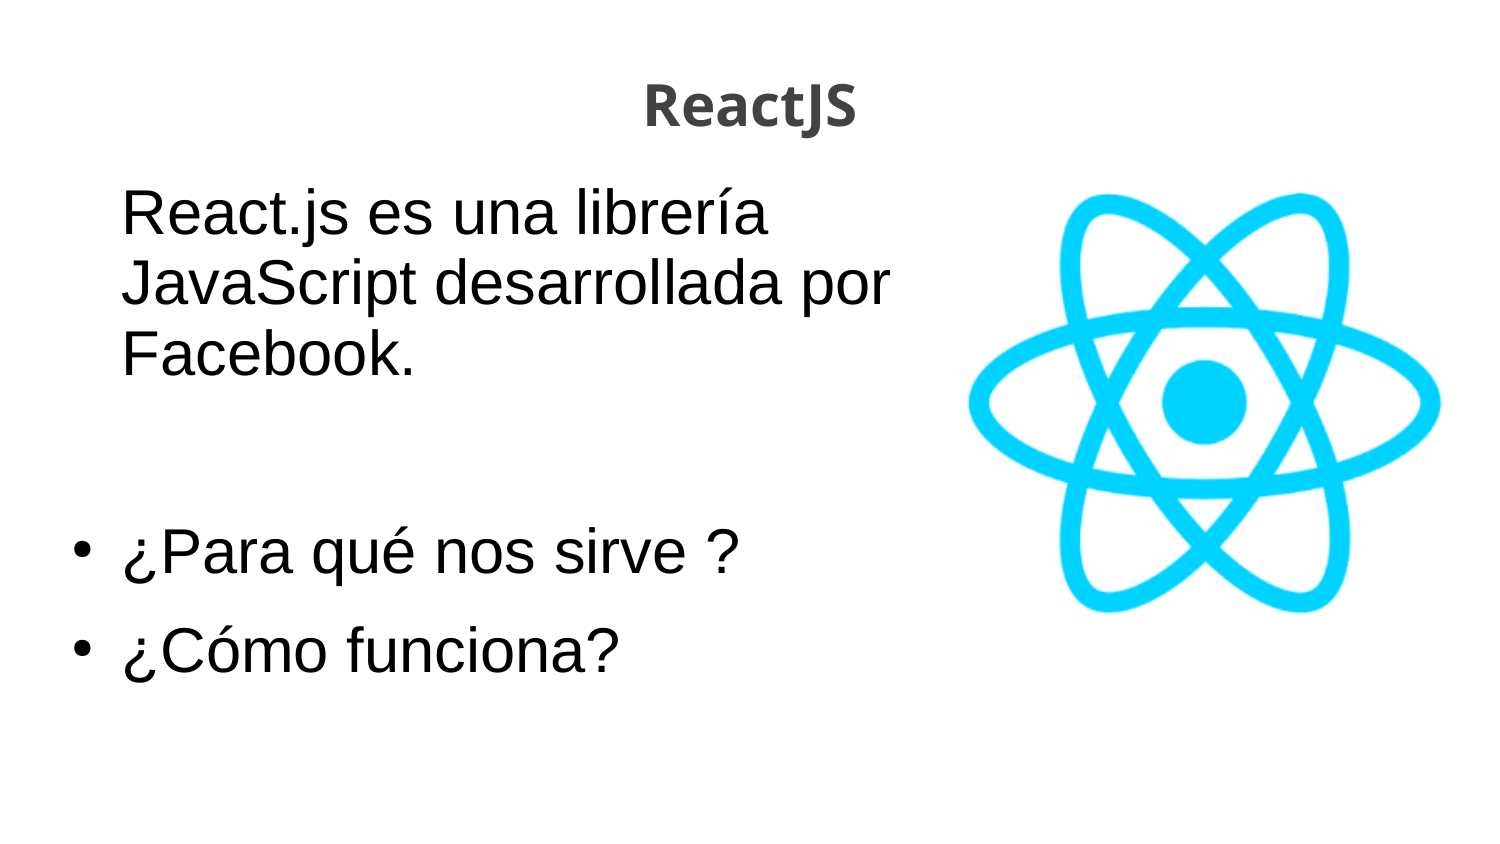

# ReactJS
React.js es una librería JavaScript desarrollada por Facebook.
¿Para qué nos sirve ?
¿Cómo funciona?